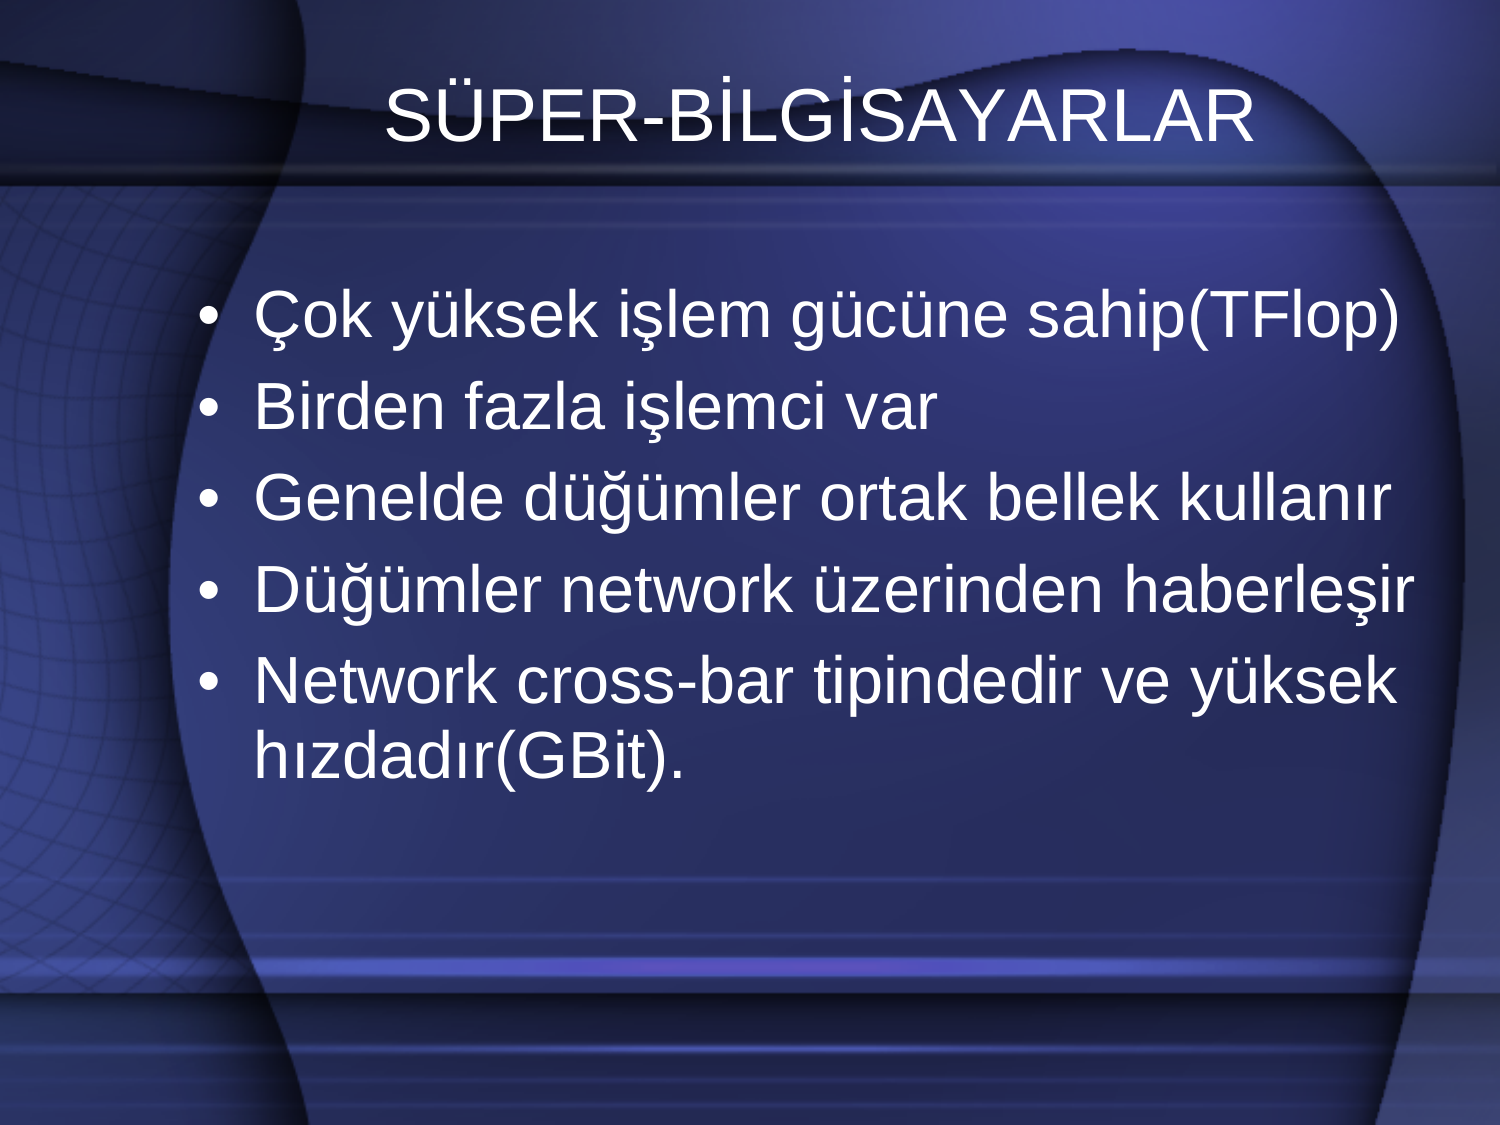

# SÜPER-BİLGİSAYARLAR
Çok yüksek işlem gücüne sahip(TFlop)
Birden fazla işlemci var
Genelde düğümler ortak bellek kullanır
Düğümler network üzerinden haberleşir
Network cross-bar tipindedir ve yüksek hızdadır(GBit).